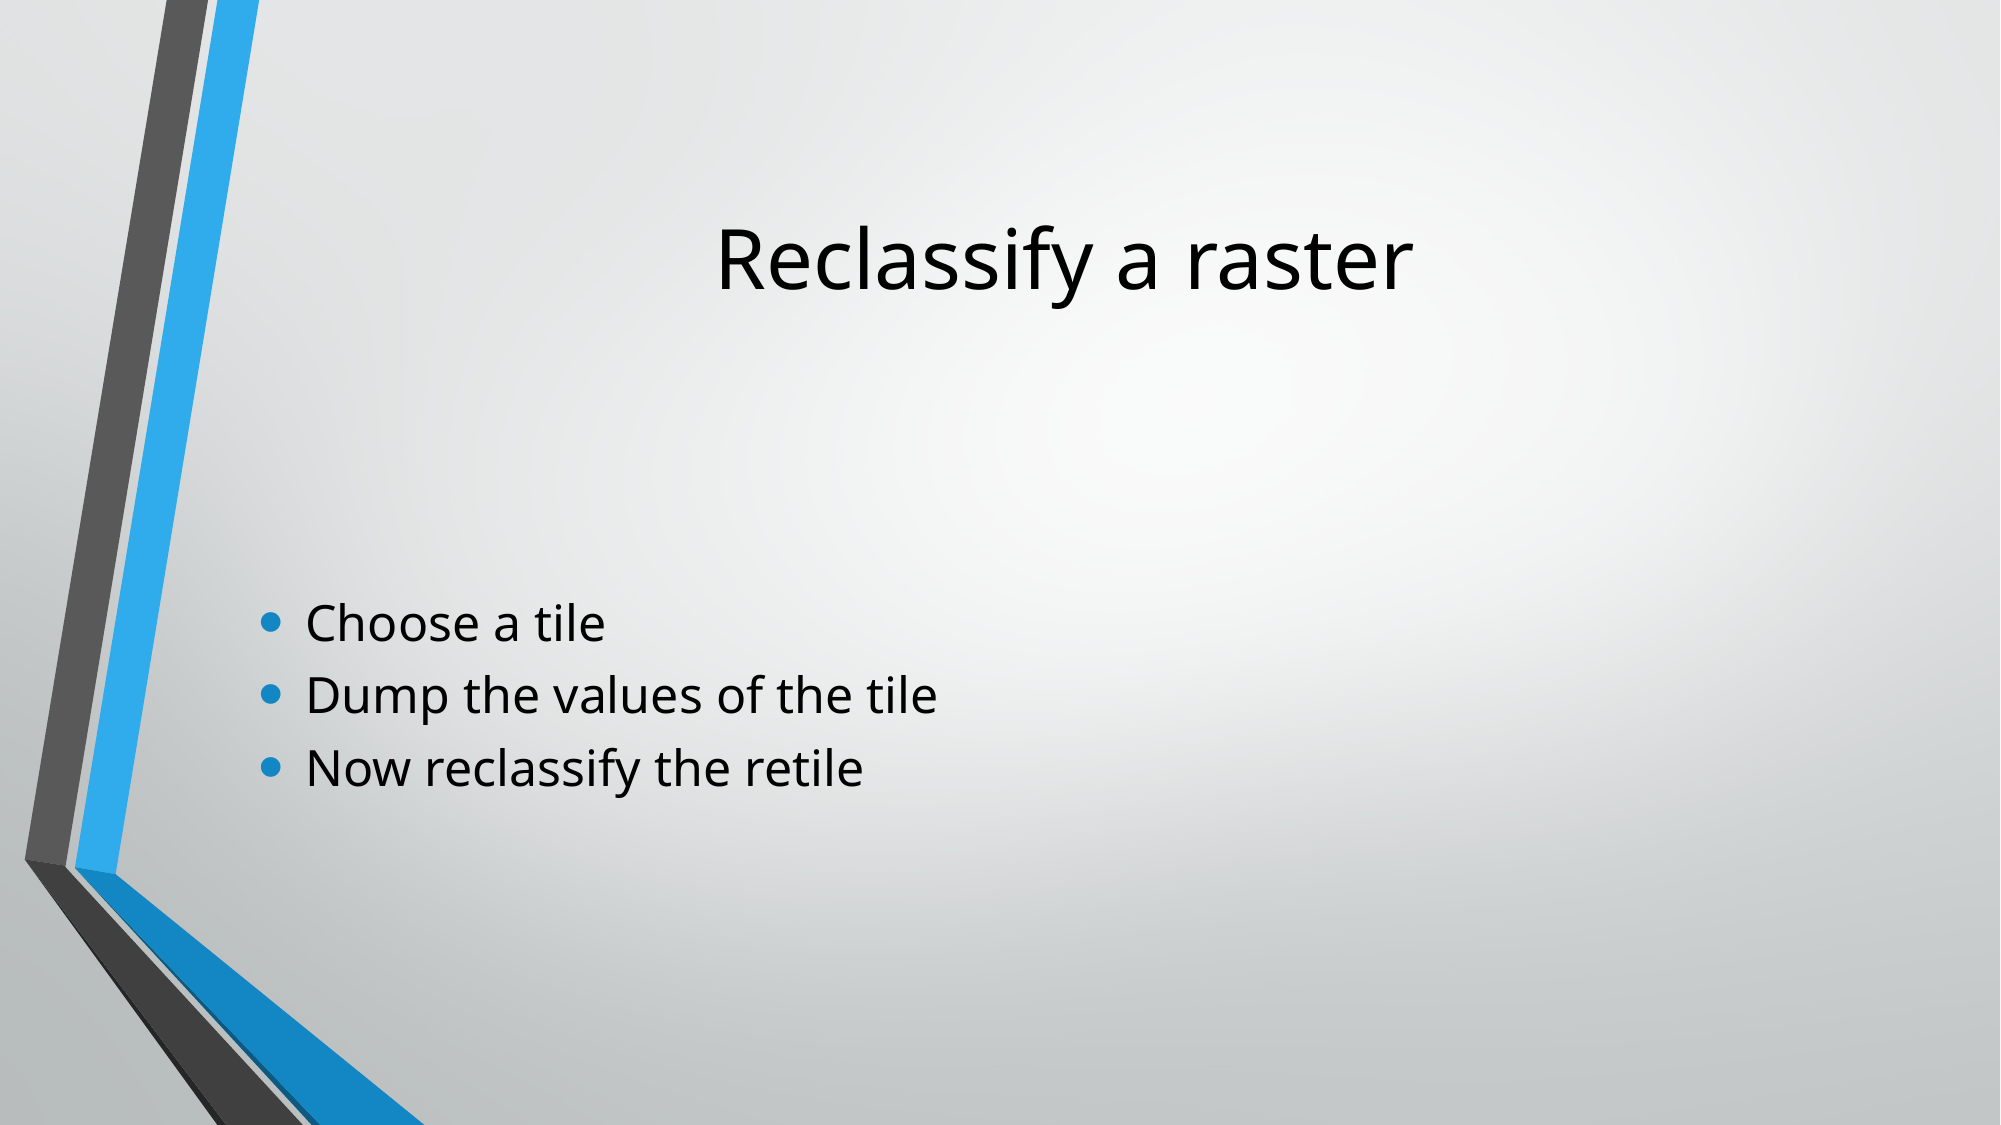

# Reclassify a raster
Choose a tile
Dump the values of the tile
Now reclassify the retile